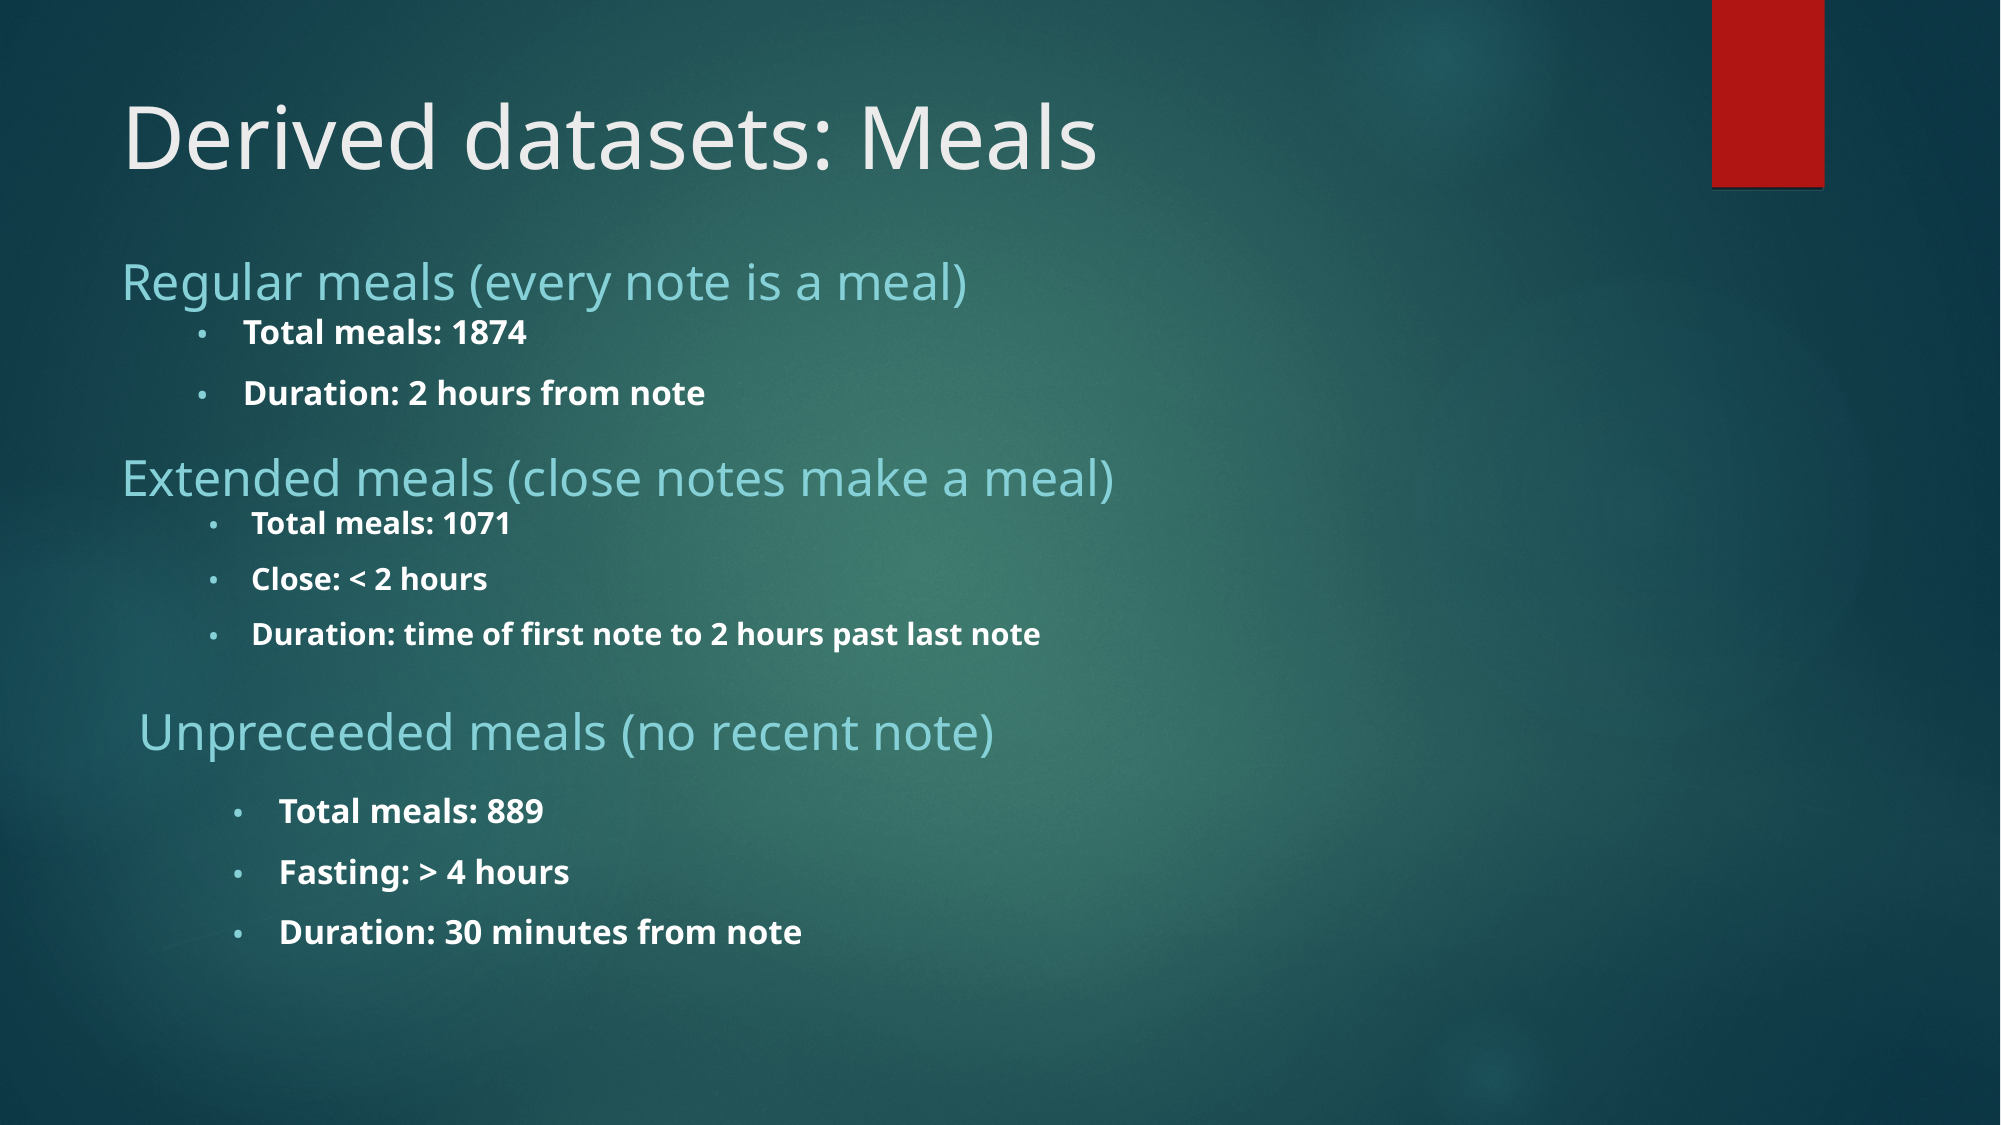

# Derived datasets: Meals
Regular meals (every note is a meal)
Total meals: 1874
Duration: 2 hours from note
Extended meals (close notes make a meal)
Total meals: 1071
Close: < 2 hours
Duration: time of first note to 2 hours past last note
Unpreceeded meals (no recent note)
Total meals: 889
Fasting: > 4 hours
Duration: 30 minutes from note